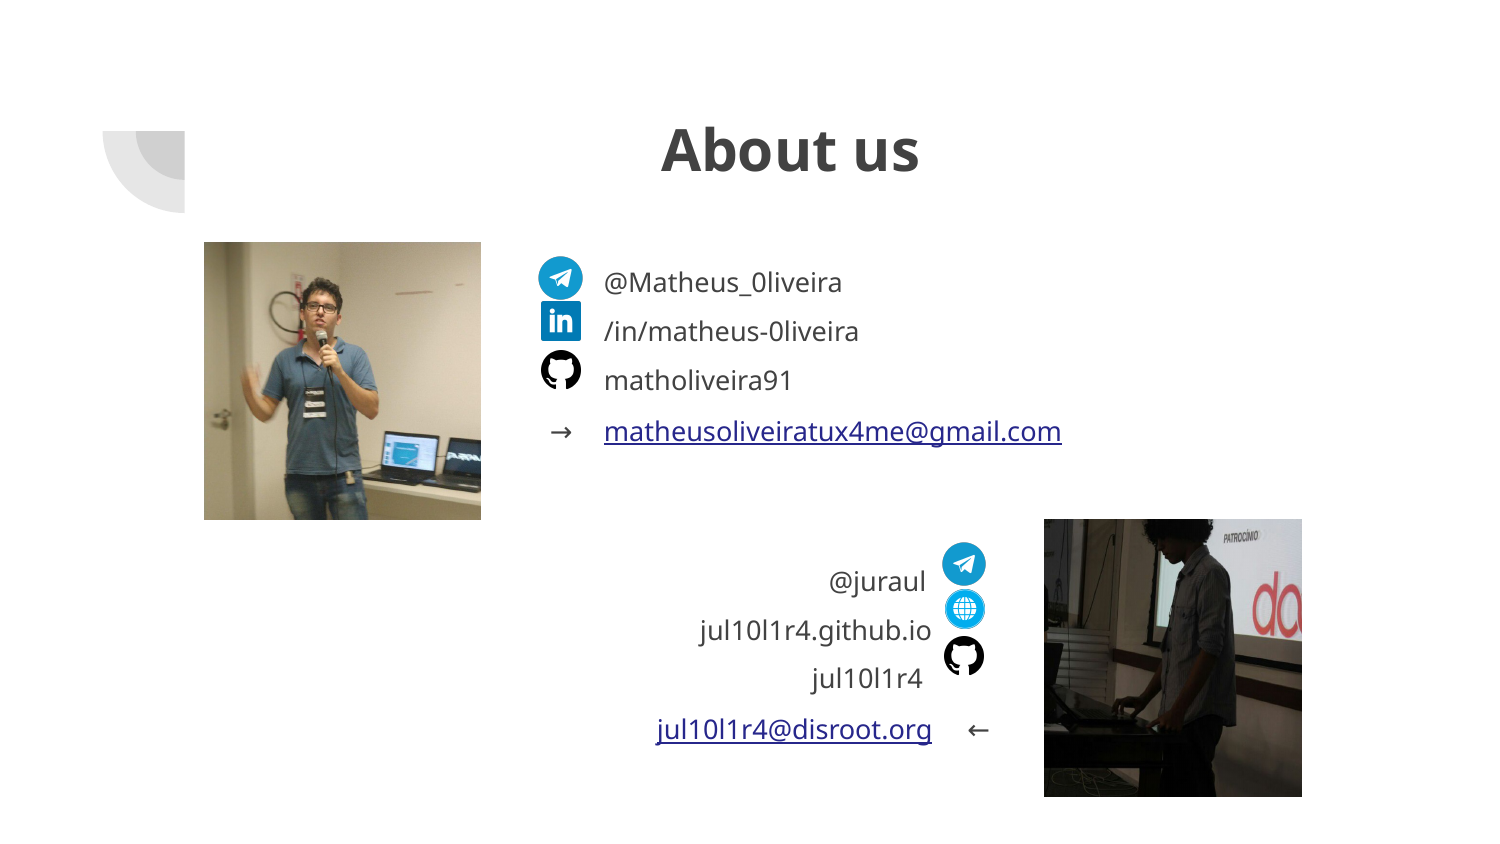

# About us
					@Matheus_0liveira
					/in/matheus-0liveira
					matholiveira91
				 →	matheusoliveiratux4me@gmail.com
								@juraul
 					 	 jul10l1r4.github.io
						 jul10l1r4
 			 jul10l1r4@disroot.org ←